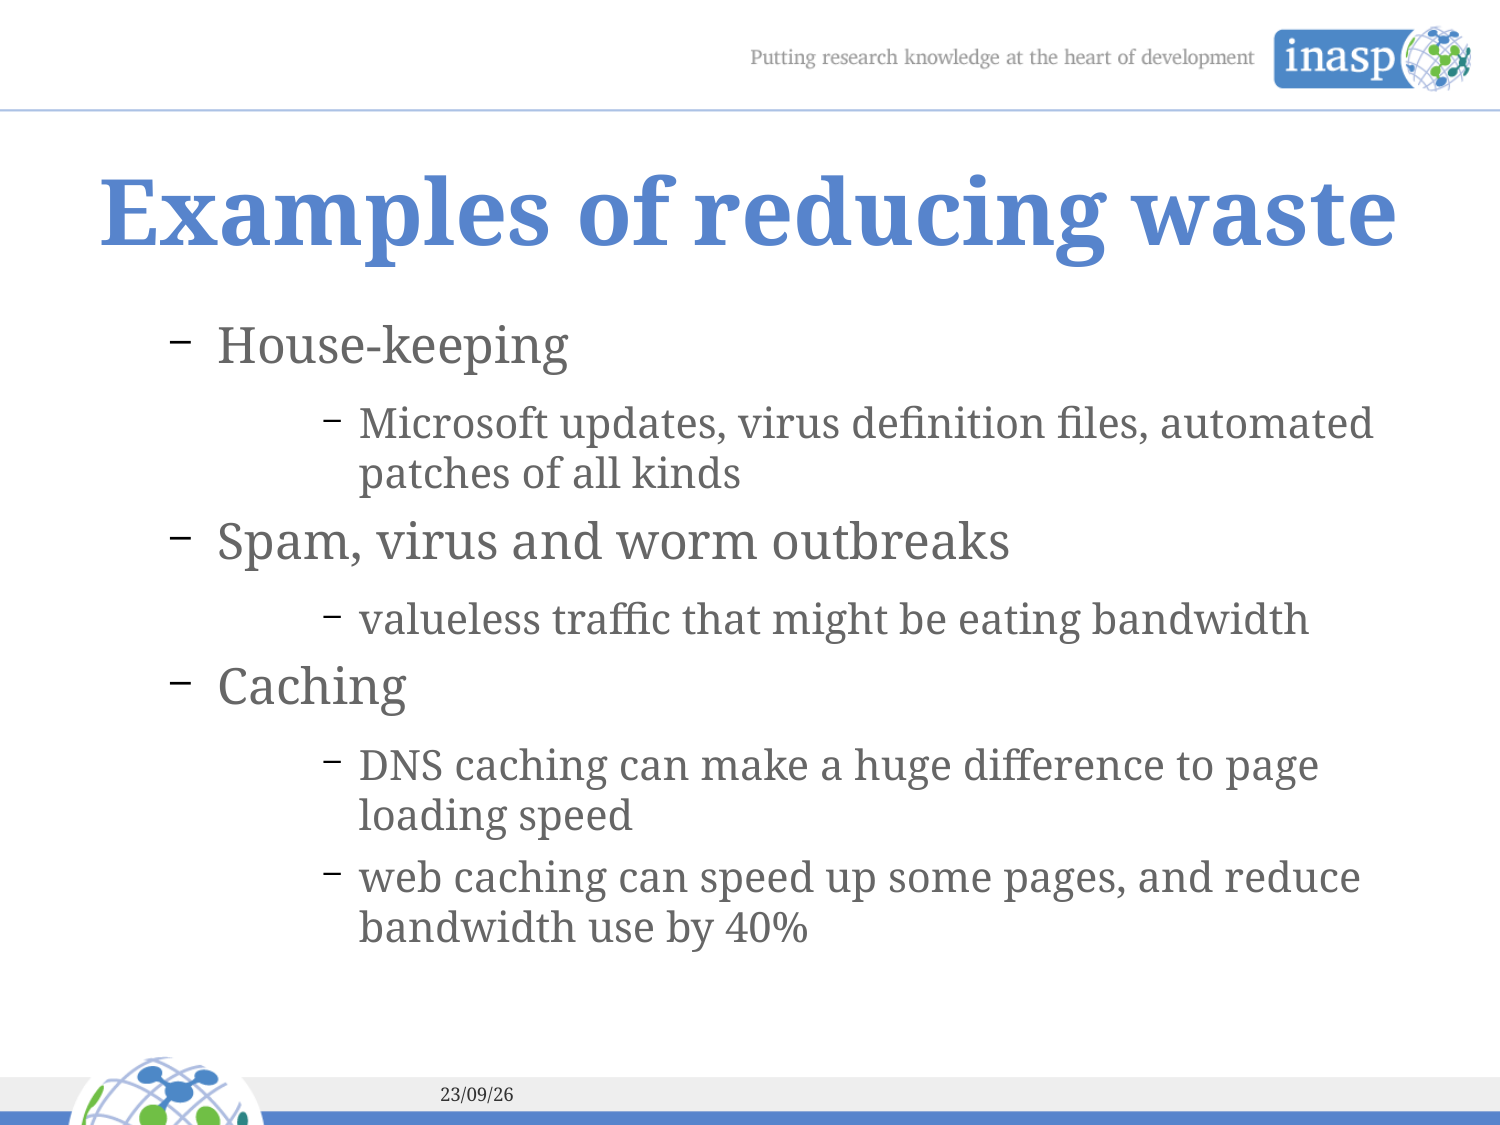

# Examples of reducing waste
House-keeping
Microsoft updates, virus definition files, automated patches of all kinds
Spam, virus and worm outbreaks
valueless traffic that might be eating bandwidth
Caching
DNS caching can make a huge difference to page loading speed
web caching can speed up some pages, and reduce bandwidth use by 40%